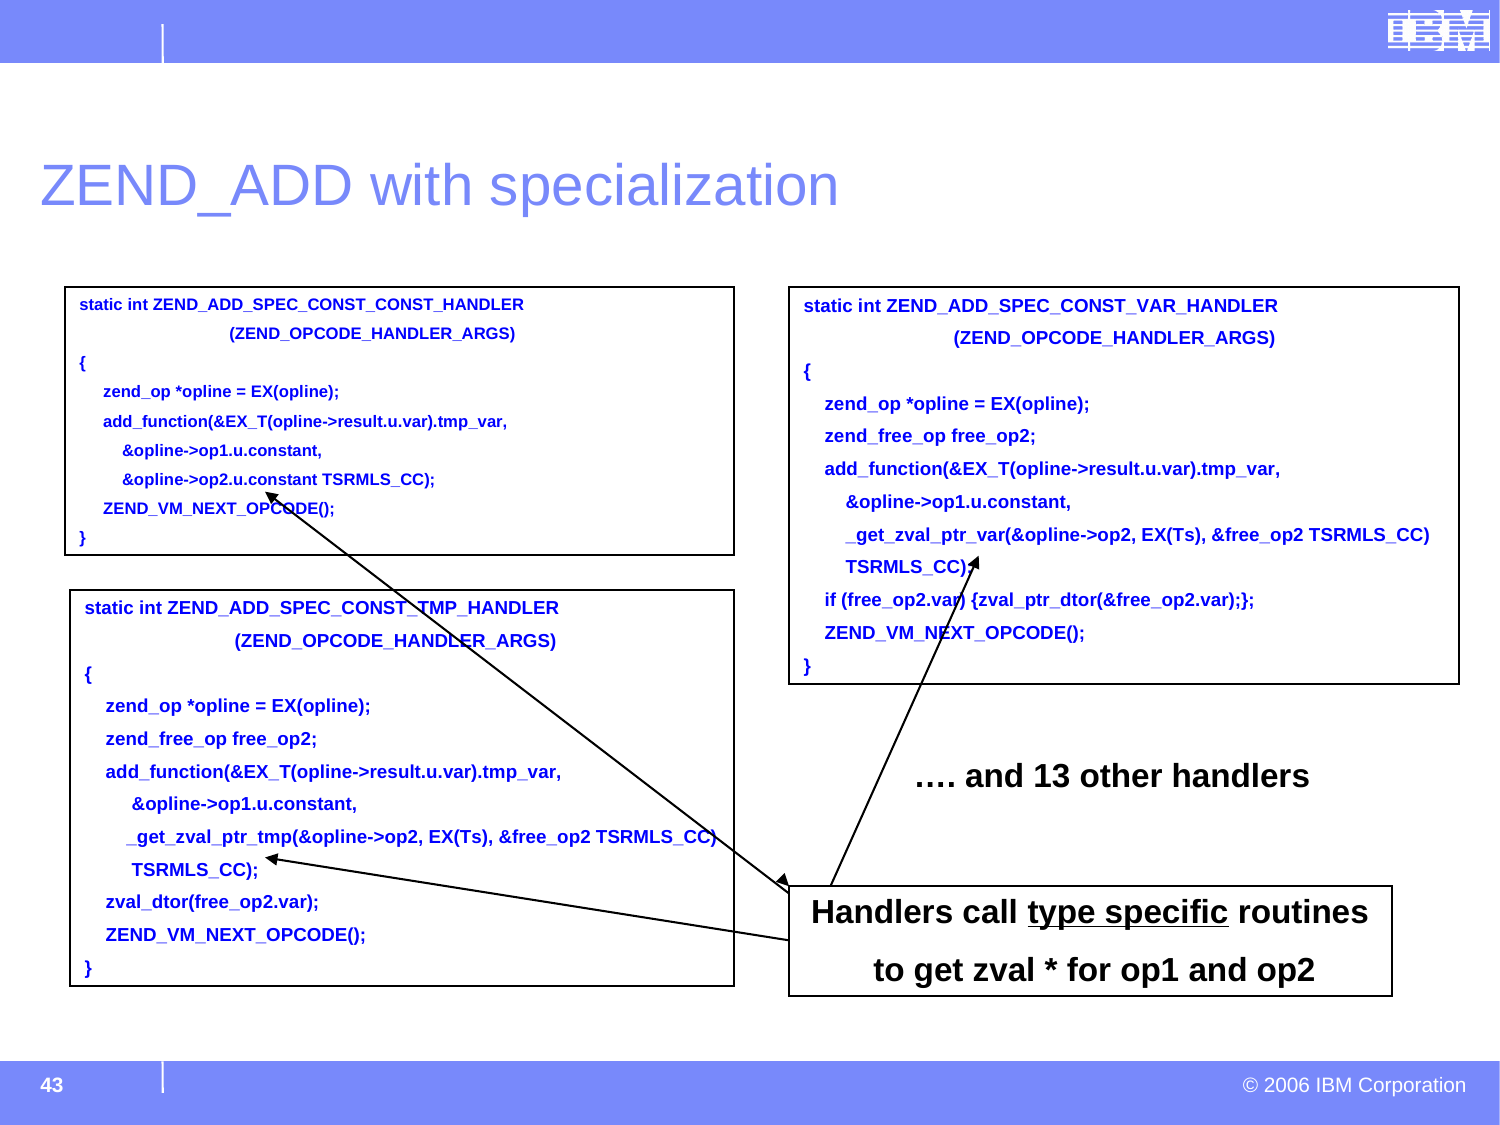

# ZEND_ADD with specialization
static int ZEND_ADD_SPEC_CONST_CONST_HANDLER
	(ZEND_OPCODE_HANDLER_ARGS)‏
{
 zend_op *opline = EX(opline);
 add_function(&EX_T(opline->result.u.var).tmp_var,
 &opline->op1.u.constant,
 &opline->op2.u.constant TSRMLS_CC);
 ZEND_VM_NEXT_OPCODE();
}
static int ZEND_ADD_SPEC_CONST_VAR_HANDLER
	(ZEND_OPCODE_HANDLER_ARGS)‏
{
 zend_op *opline = EX(opline);
 zend_free_op free_op2;
 add_function(&EX_T(opline->result.u.var).tmp_var,
 &opline->op1.u.constant,
 _get_zval_ptr_var(&opline->op2, EX(Ts), &free_op2 TSRMLS_CC)‏
 TSRMLS_CC);
 if (free_op2.var) {zval_ptr_dtor(&free_op2.var);};
 ZEND_VM_NEXT_OPCODE();
}
static int ZEND_ADD_SPEC_CONST_TMP_HANDLER
	(ZEND_OPCODE_HANDLER_ARGS)‏
{
 zend_op *opline = EX(opline);
 zend_free_op free_op2;
 add_function(&EX_T(opline->result.u.var).tmp_var,
 &opline->op1.u.constant,
 _get_zval_ptr_tmp(&opline->op2, EX(Ts), &free_op2 TSRMLS_CC)‏
 TSRMLS_CC);
 zval_dtor(free_op2.var);
 ZEND_VM_NEXT_OPCODE();
}
…. and 13 other handlers
Handlers call type specific routines
 to get zval * for op1 and op2
43